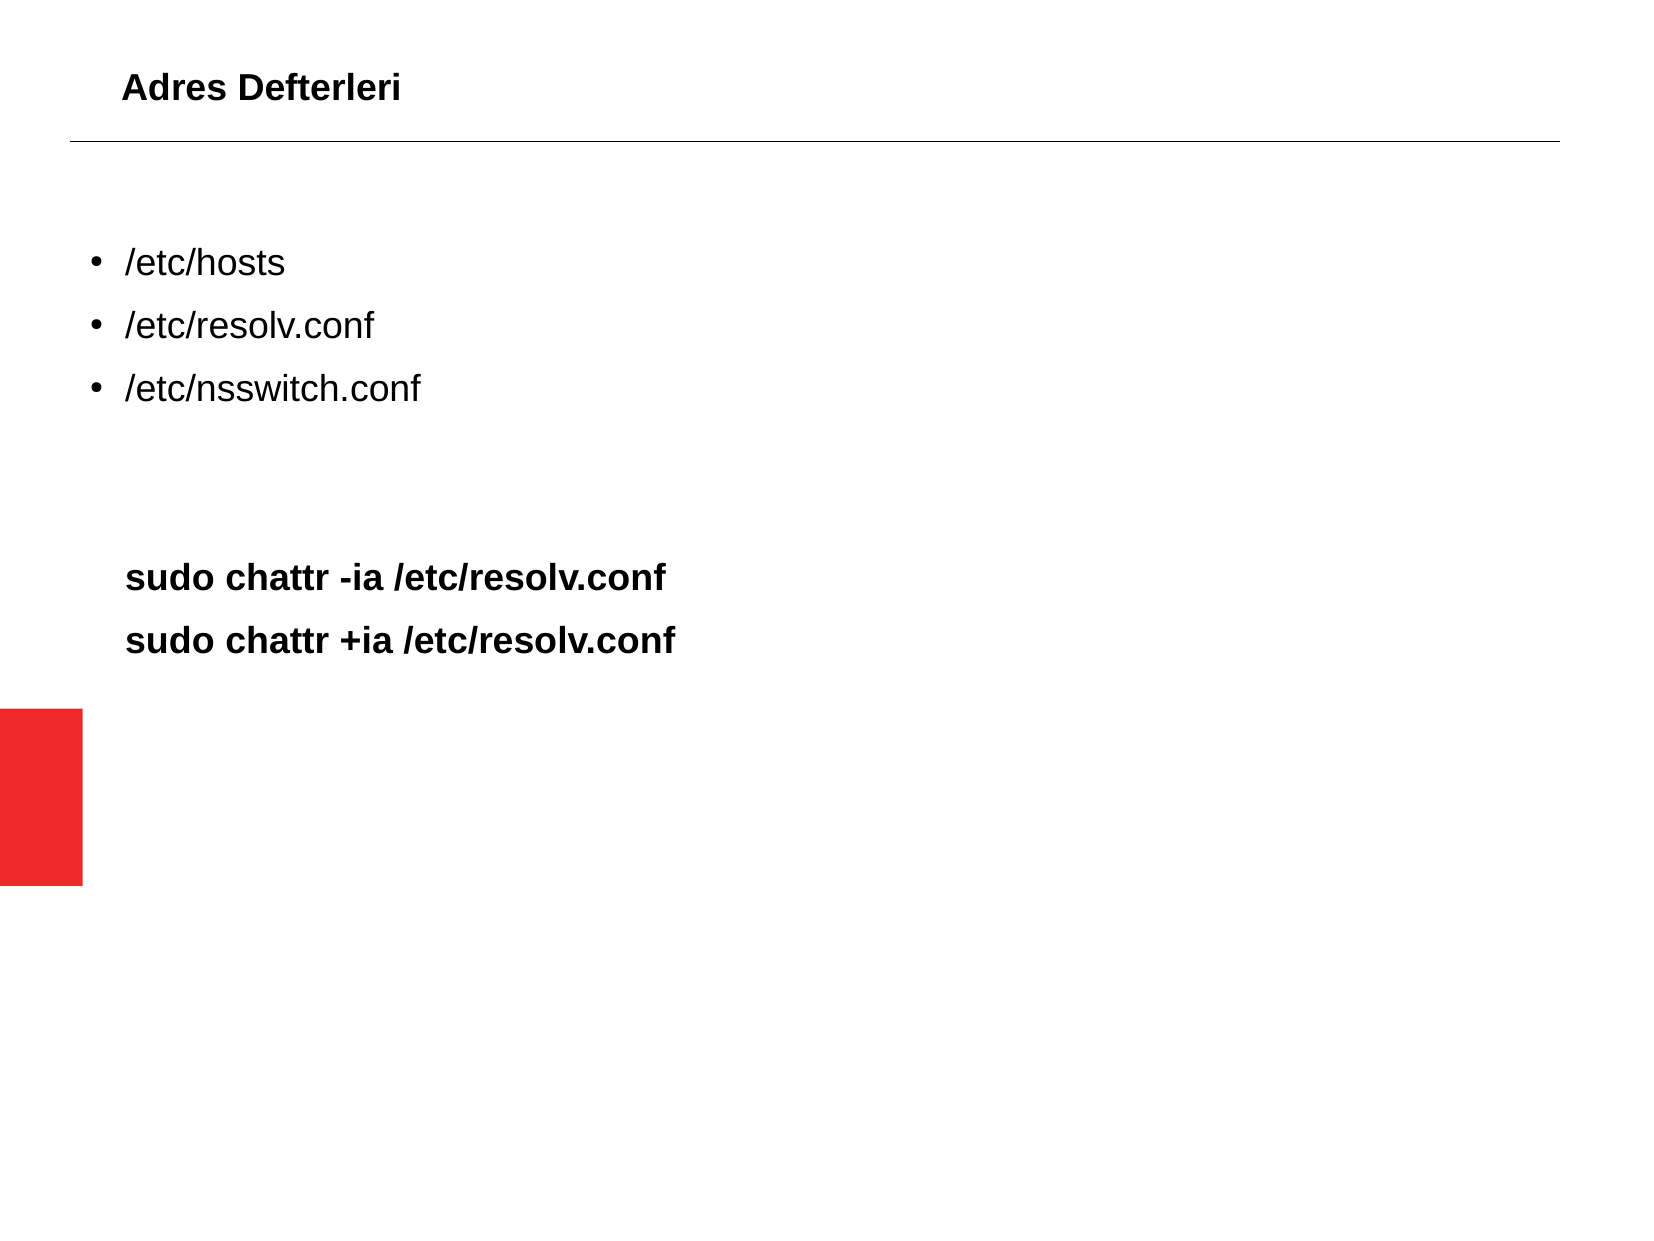

Adres Defterleri
/etc/hosts
/etc/resolv.conf
/etc/nsswitch.conf
sudo chattr -ia /etc/resolv.conf
sudo chattr +ia /etc/resolv.conf